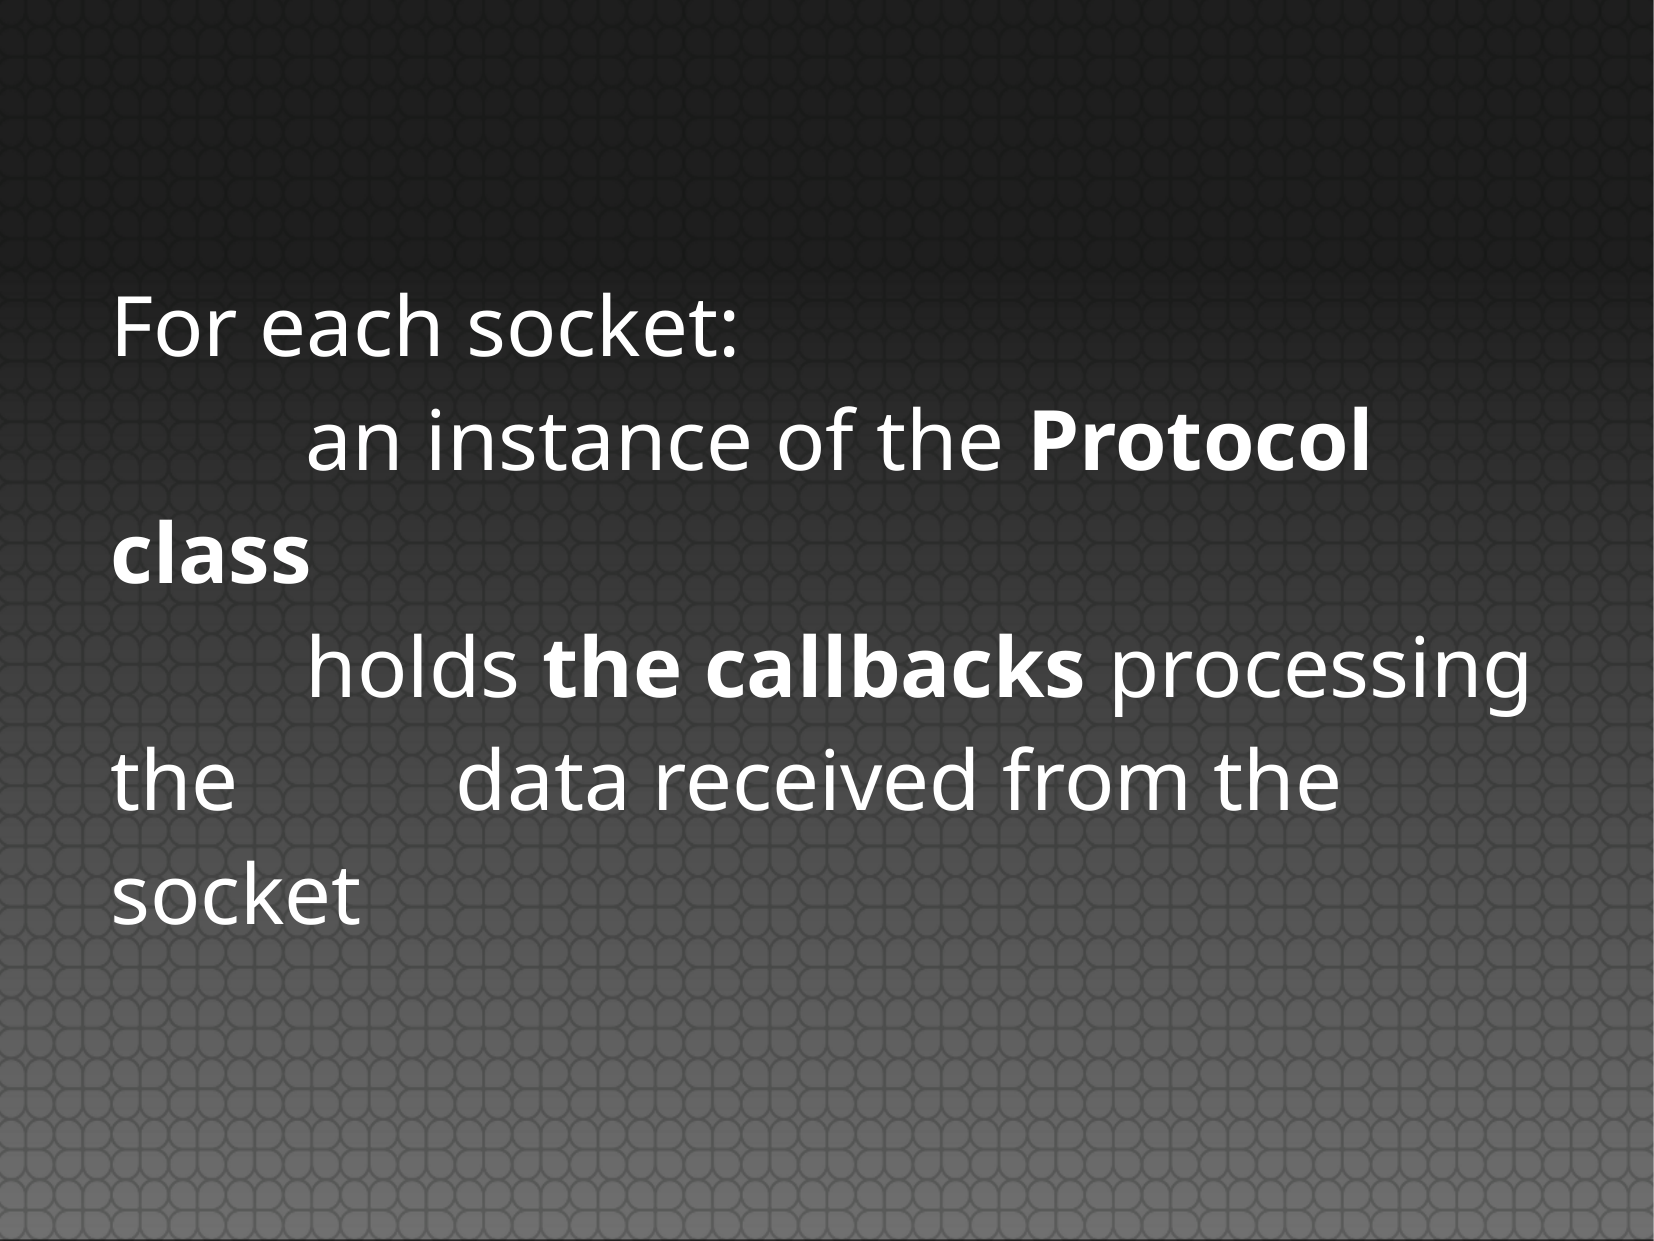

# For each socket: an instance of the Protocol class holds the callbacks processing the data received from the socket